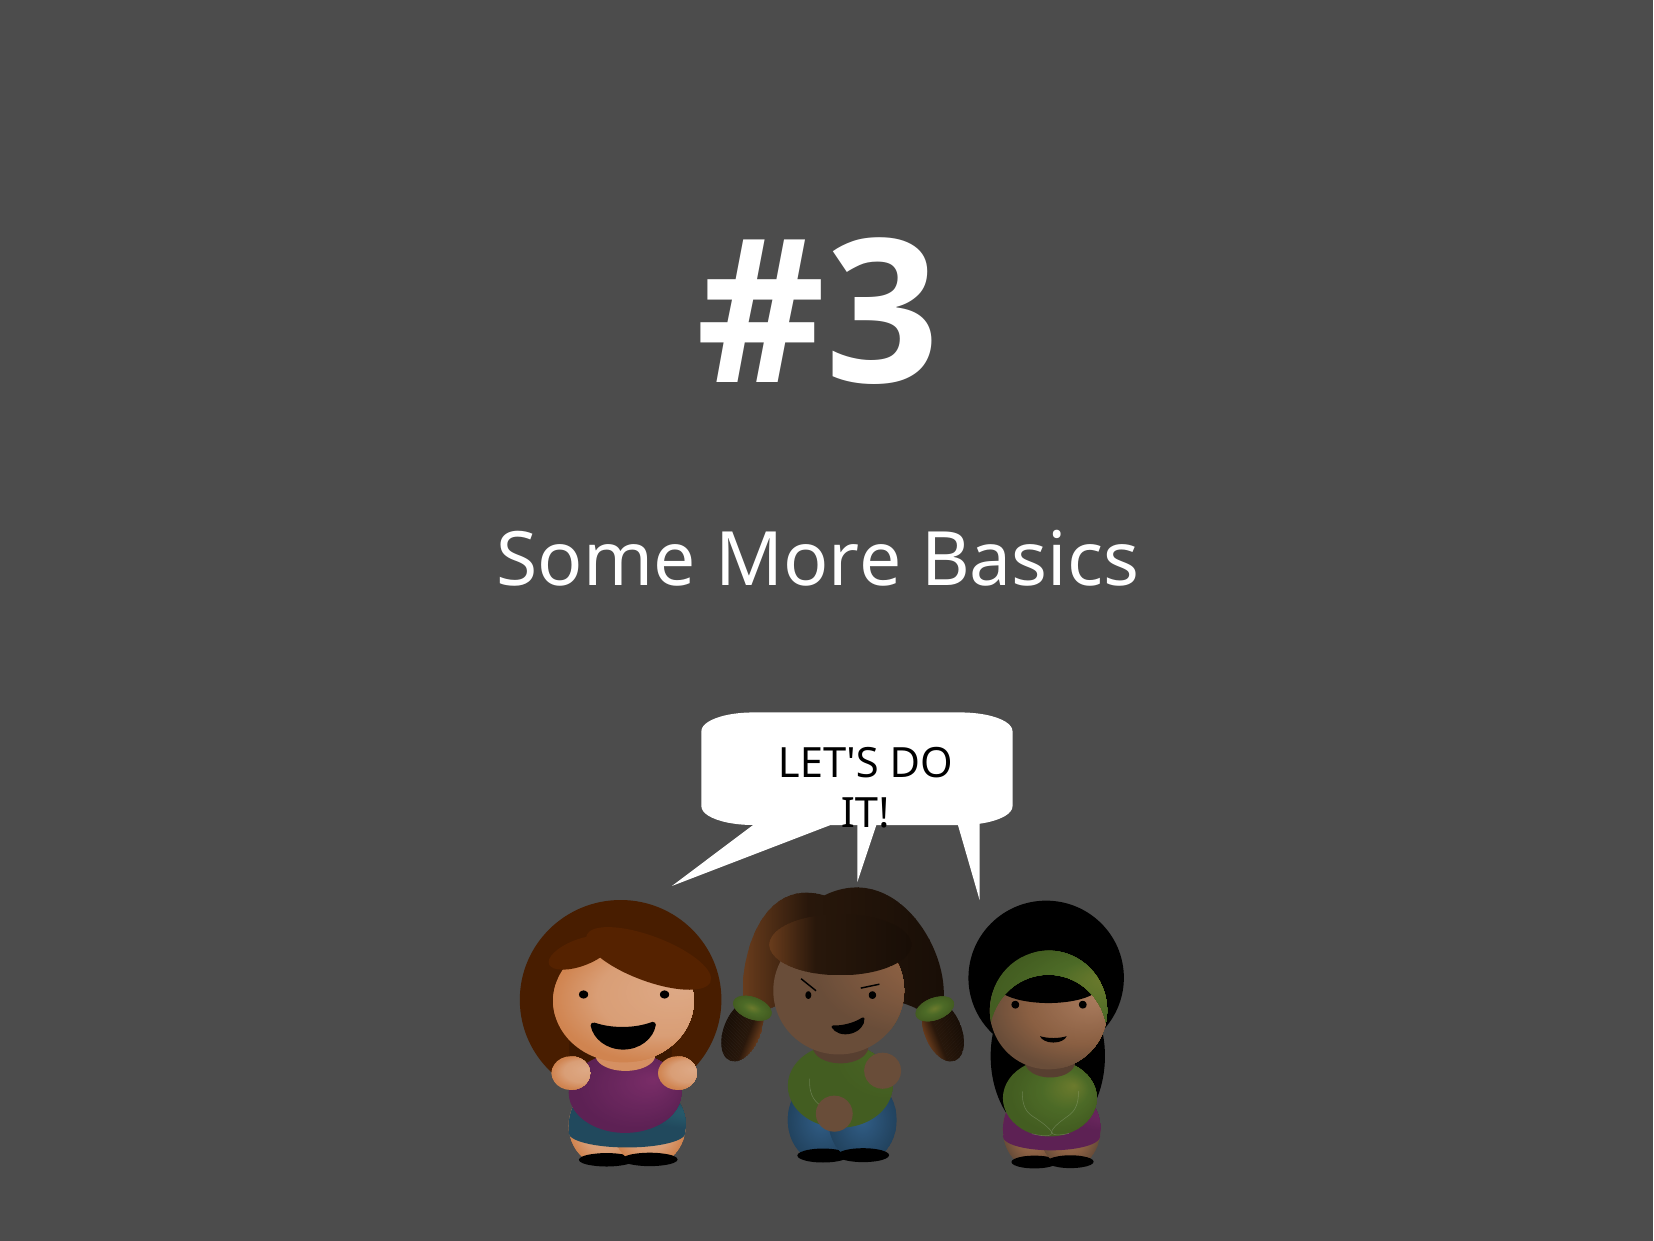

# #3 Some More Basics
LET'S DO IT!